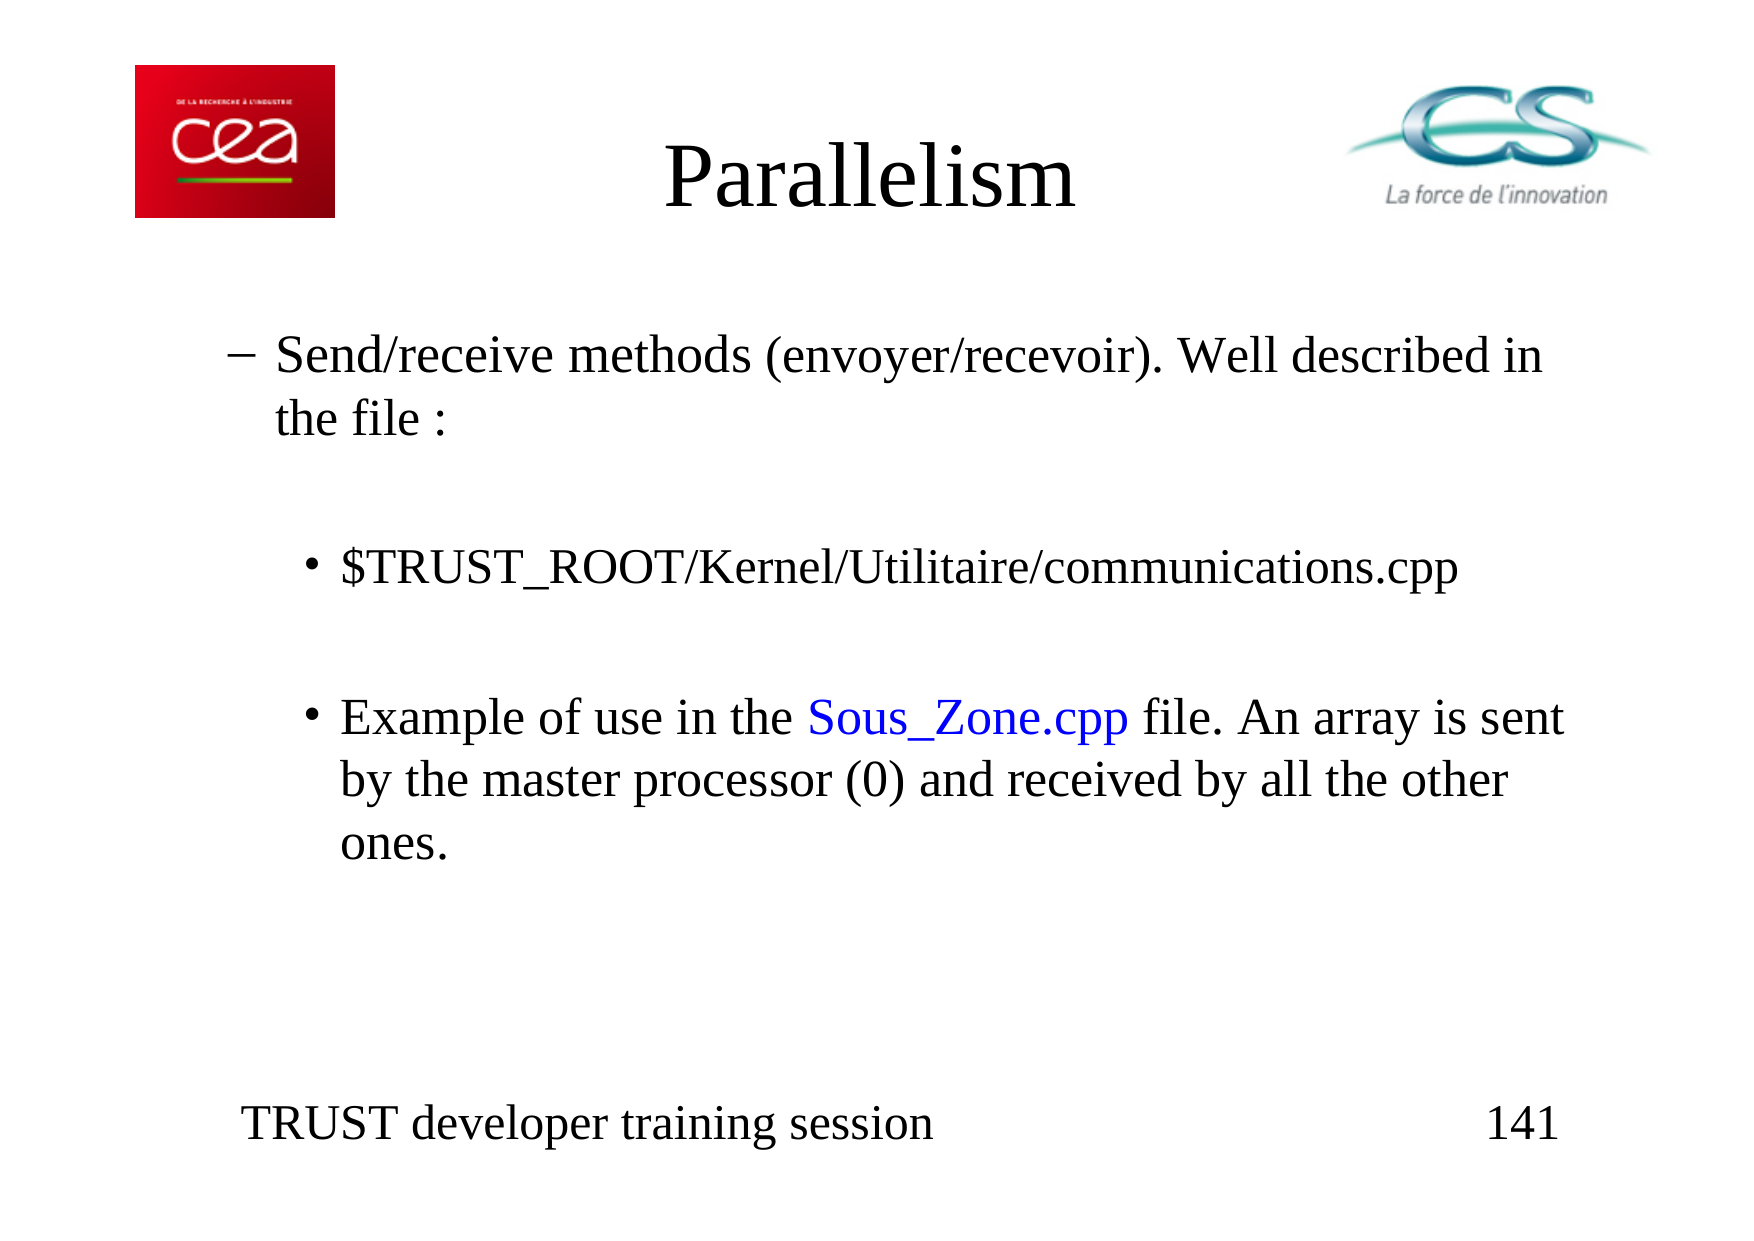

# Parallelism
Send/receive methods (envoyer/recevoir). Well described in the file :
$TRUST_ROOT/Kernel/Utilitaire/communications.cpp
Example of use in the Sous_Zone.cpp file. An array is sent by the master processor (0) and received by all the other ones.
TRUST developer training session
141